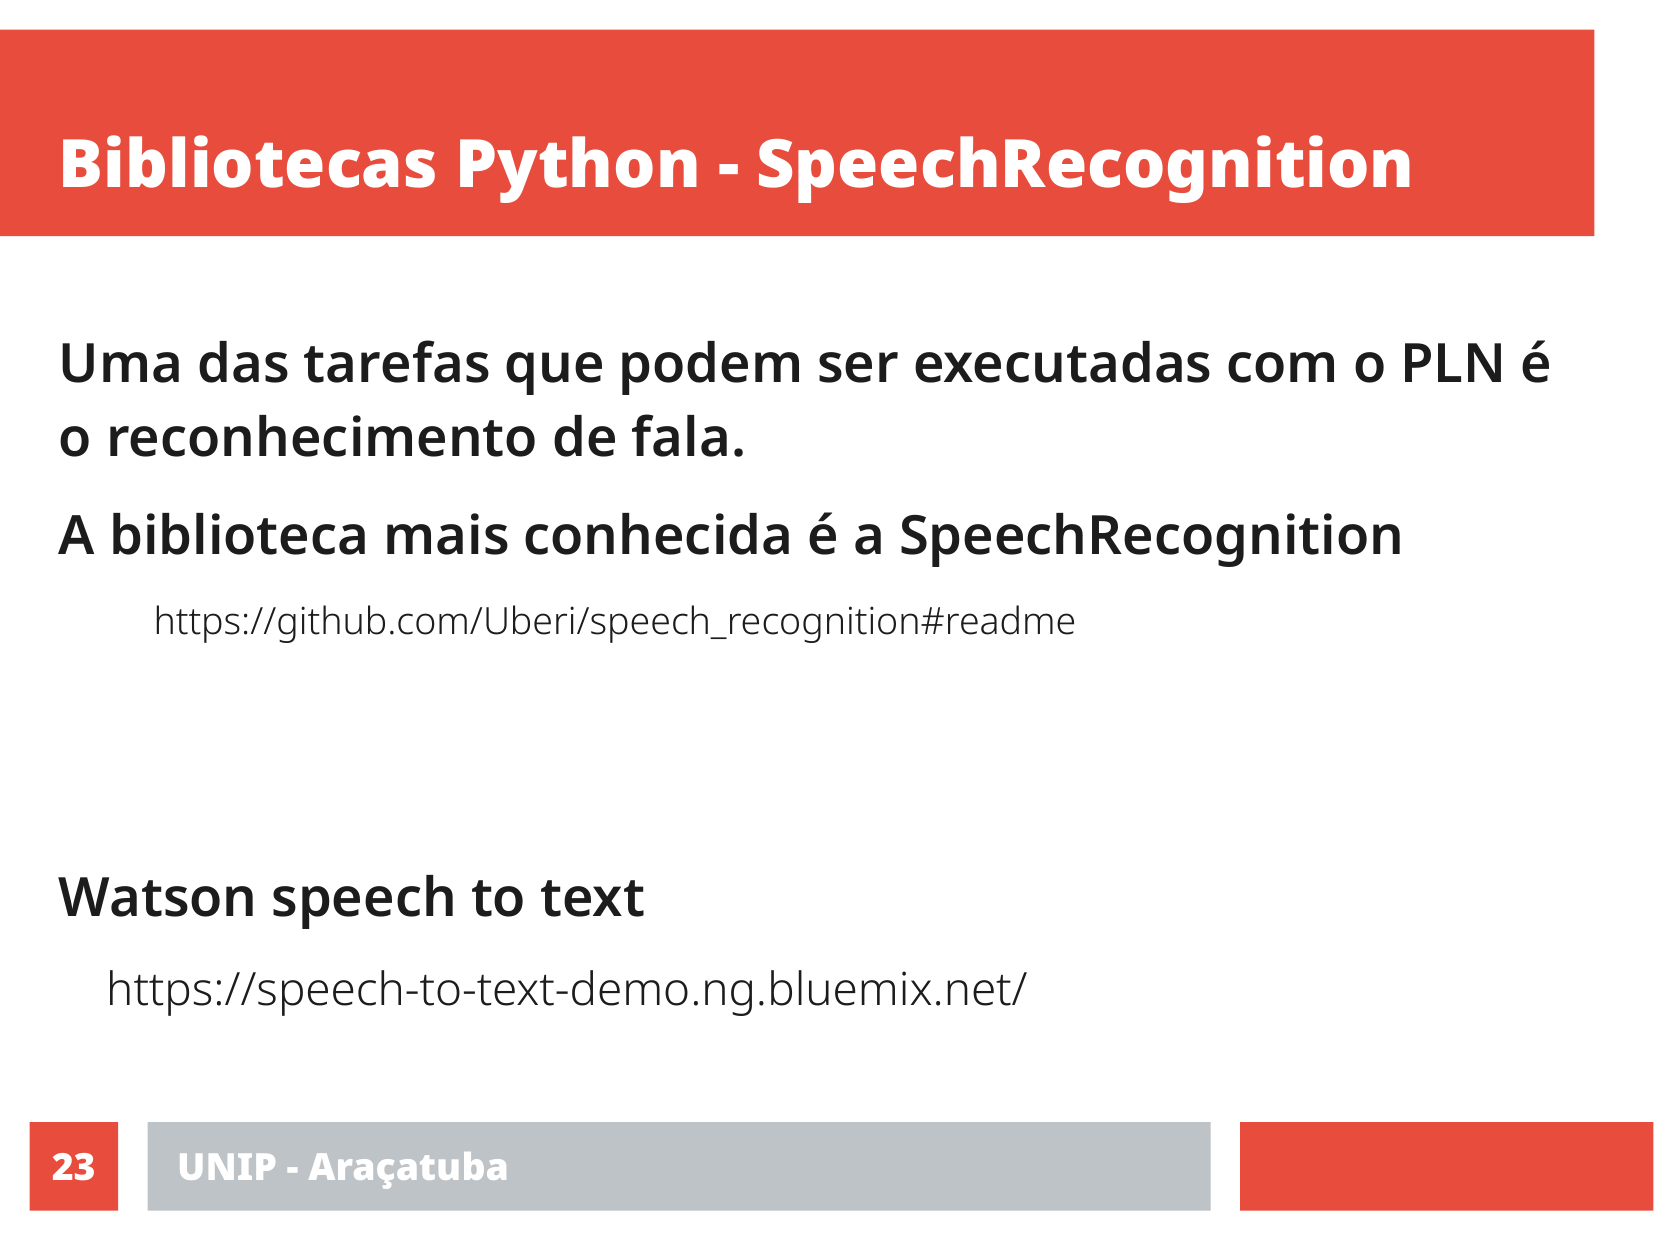

# Bibliotecas Python - SpeechRecognition
Uma das tarefas que podem ser executadas com o PLN é o reconhecimento de fala.
A biblioteca mais conhecida é a SpeechRecognition
https://github.com/Uberi/speech_recognition#readme
Watson speech to text
https://speech-to-text-demo.ng.bluemix.net/
23
UNIP - Araçatuba